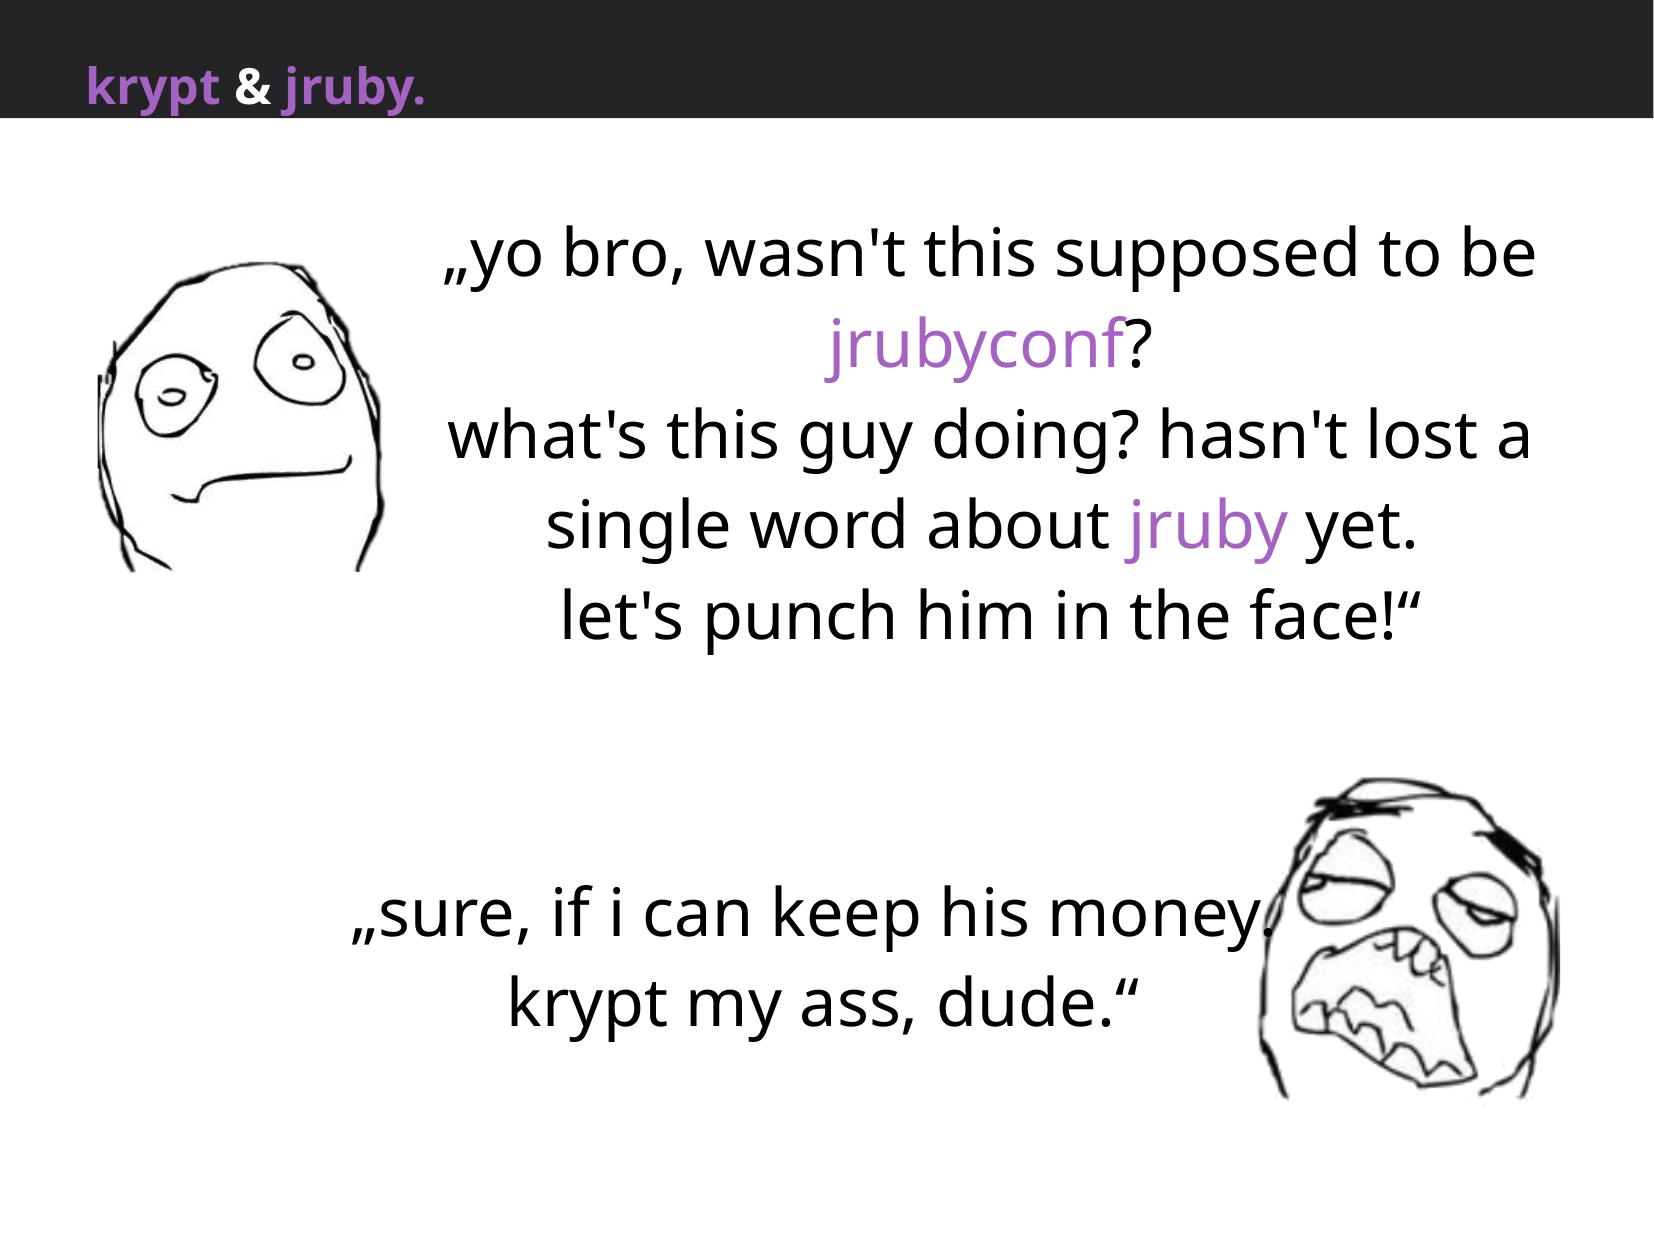

krypt & jruby.
„yo bro, wasn't this supposed to be jrubyconf?
what's this guy doing? hasn't lost a single word about jruby yet.
let's punch him in the face!“
„sure, if i can keep his money.
krypt my ass, dude.“